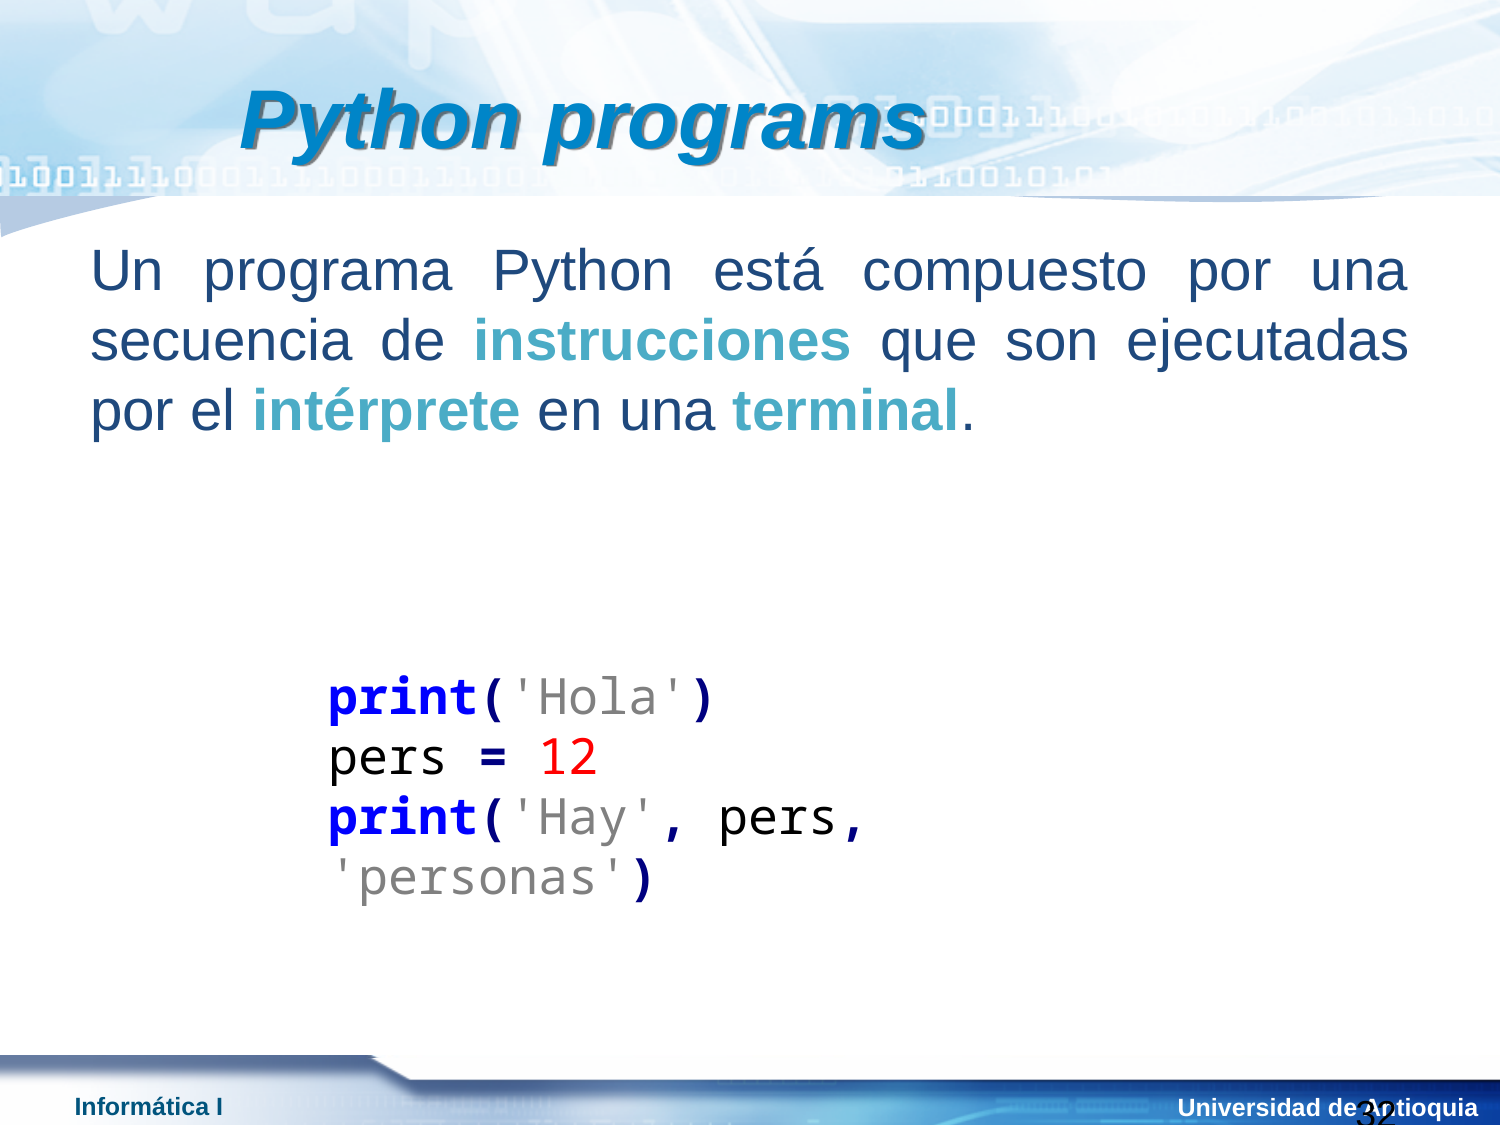

# Python programs
Un programa Python está compuesto por una secuencia de instrucciones que son ejecutadas por el intérprete en una terminal.
print('Hola')
pers = 12
print('Hay', pers, 'personas')